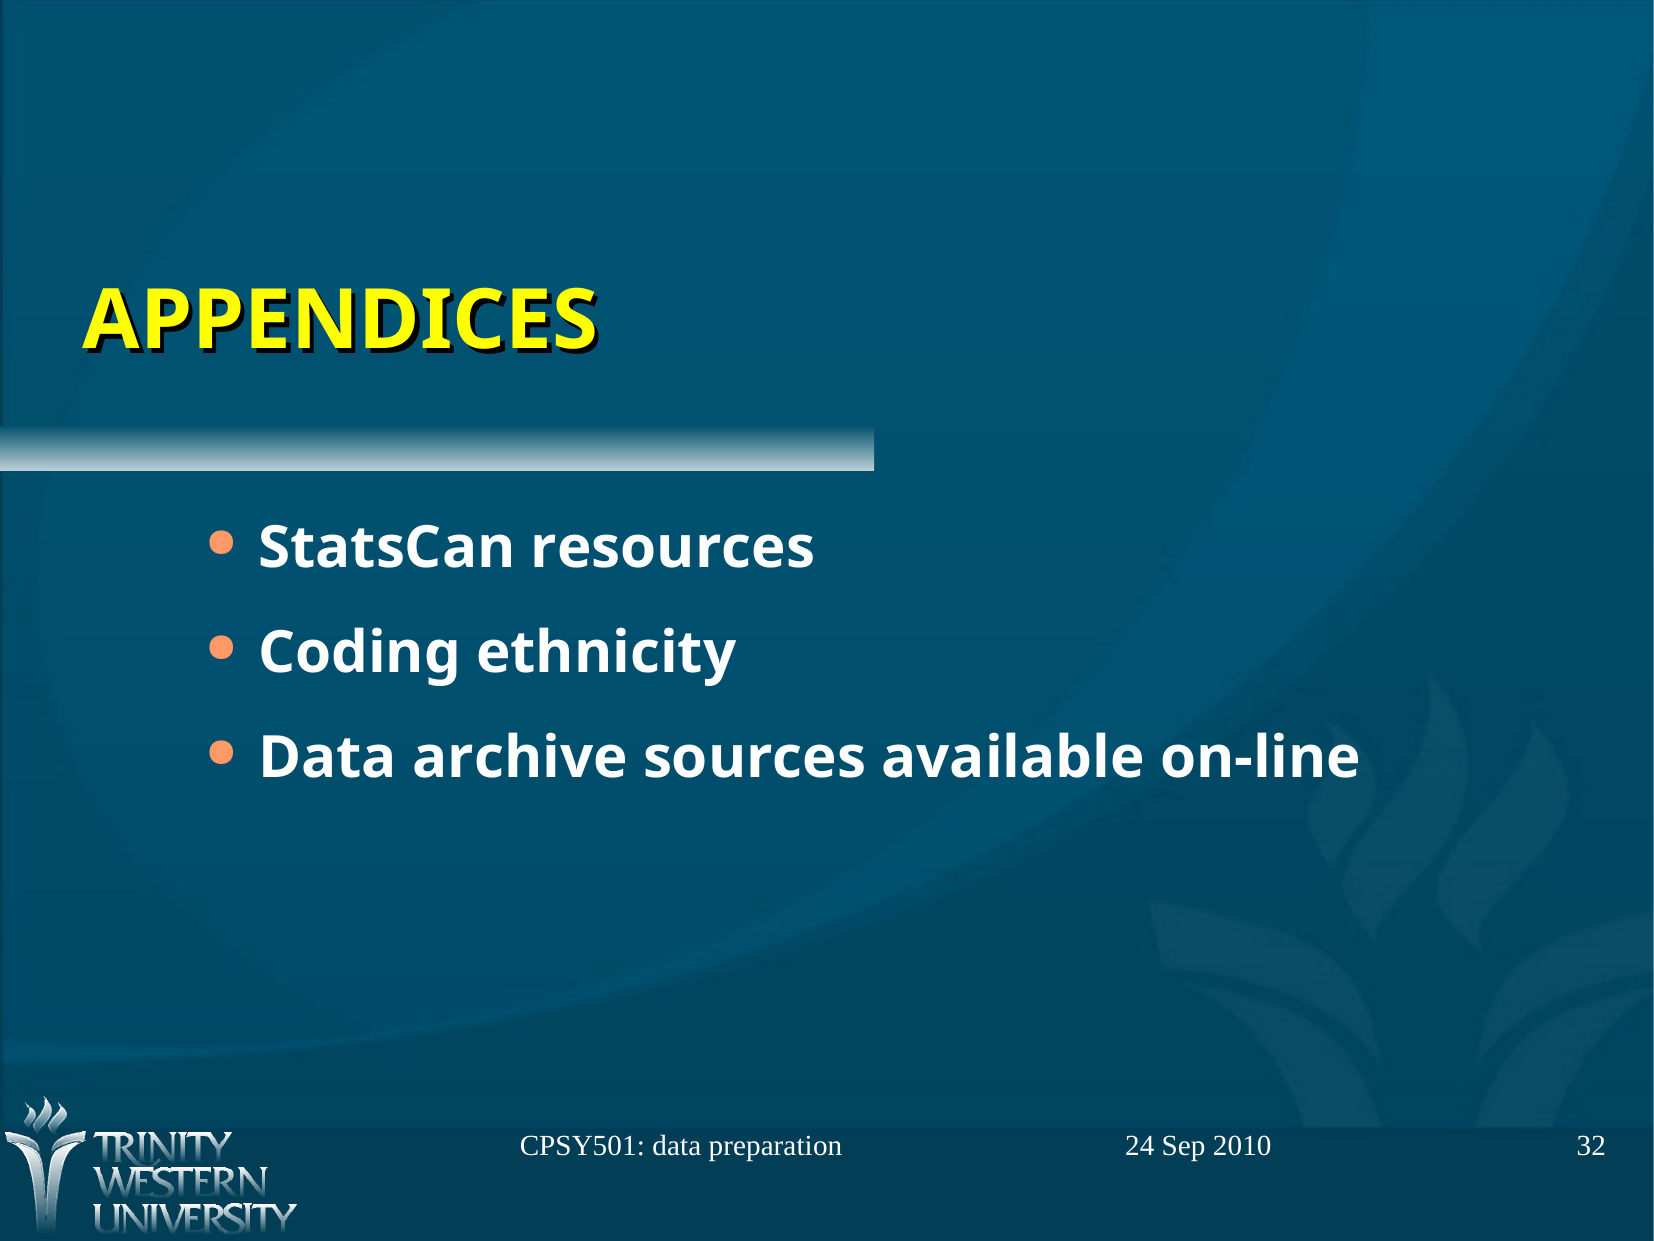

# APPENDICES
StatsCan resources
Coding ethnicity
Data archive sources available on-line
CPSY501: data preparation
24 Sep 2010
32